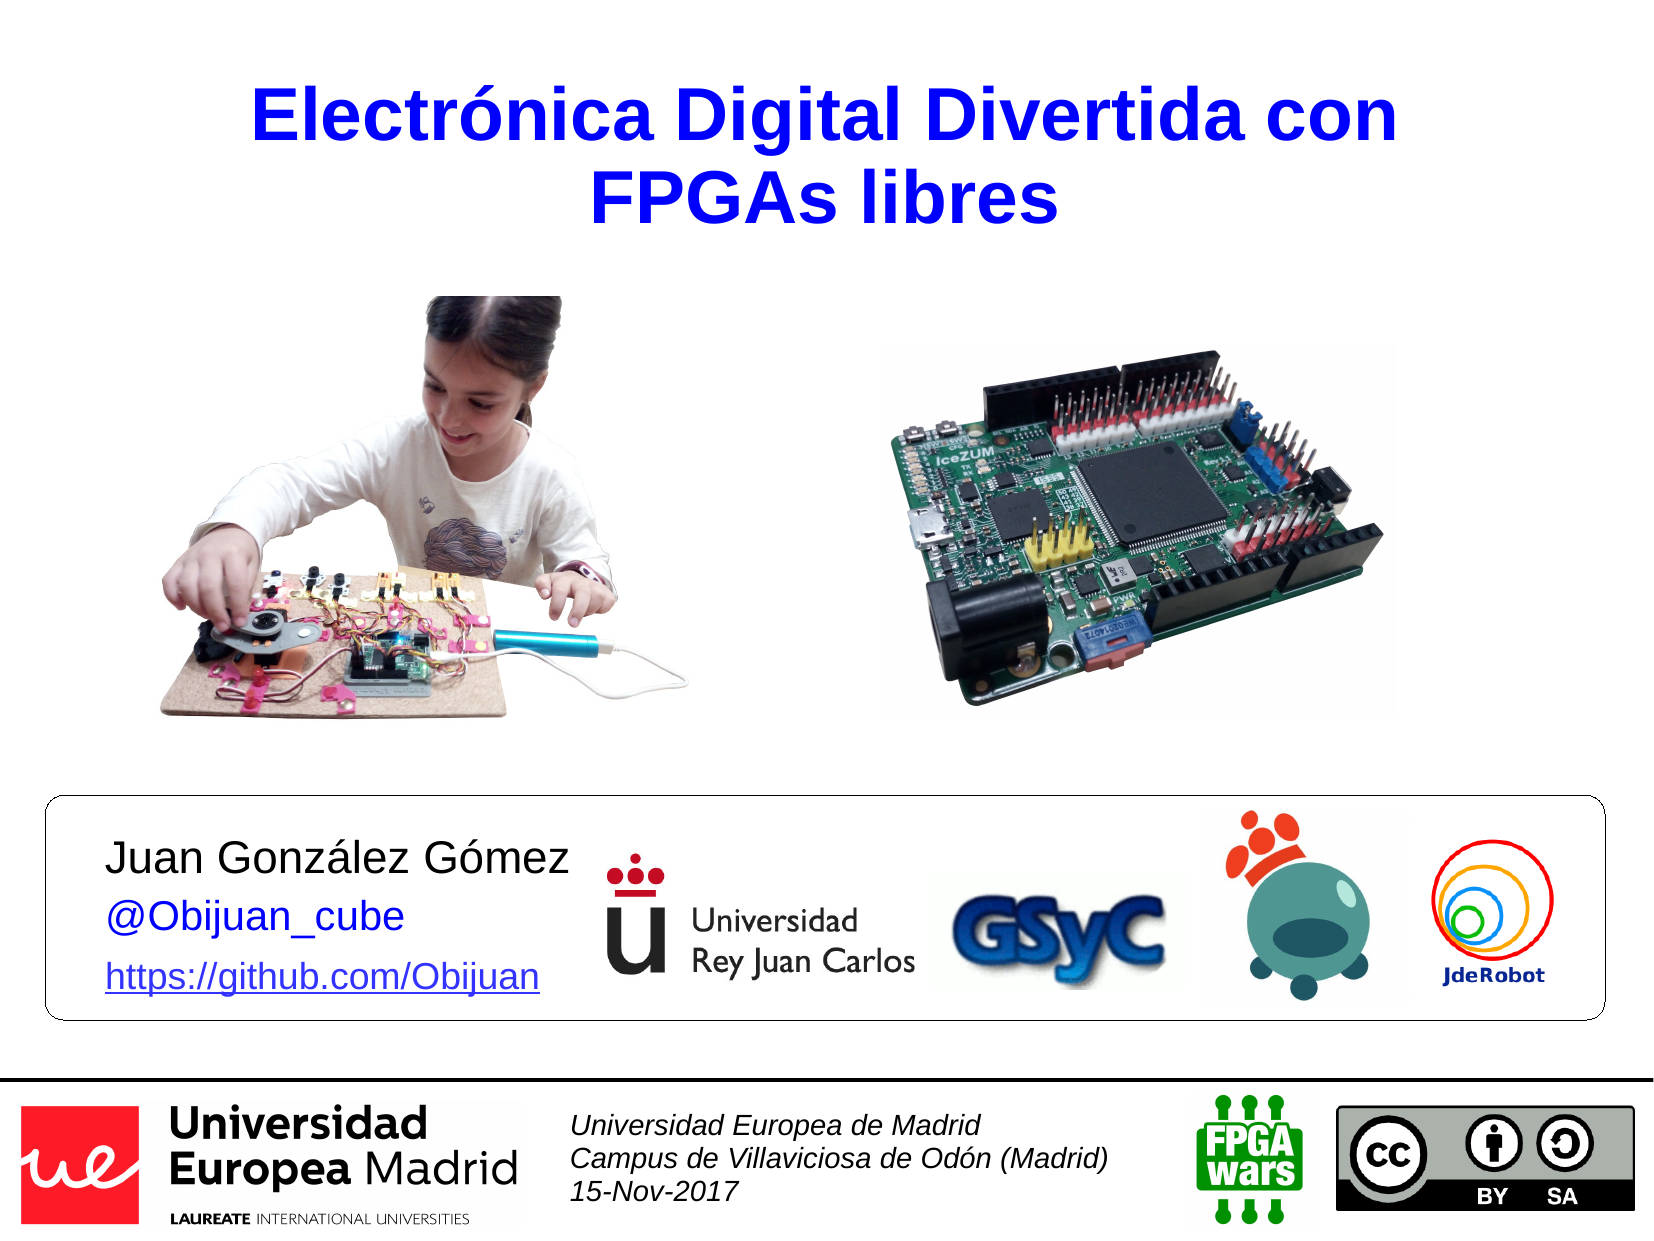

# Electrónica Digital Divertida con FPGAs libres
Juan González Gómez
@Obijuan_cube
https://github.com/Obijuan
Universidad Europea de Madrid
Campus de Villaviciosa de Odón (Madrid)
15-Nov-2017